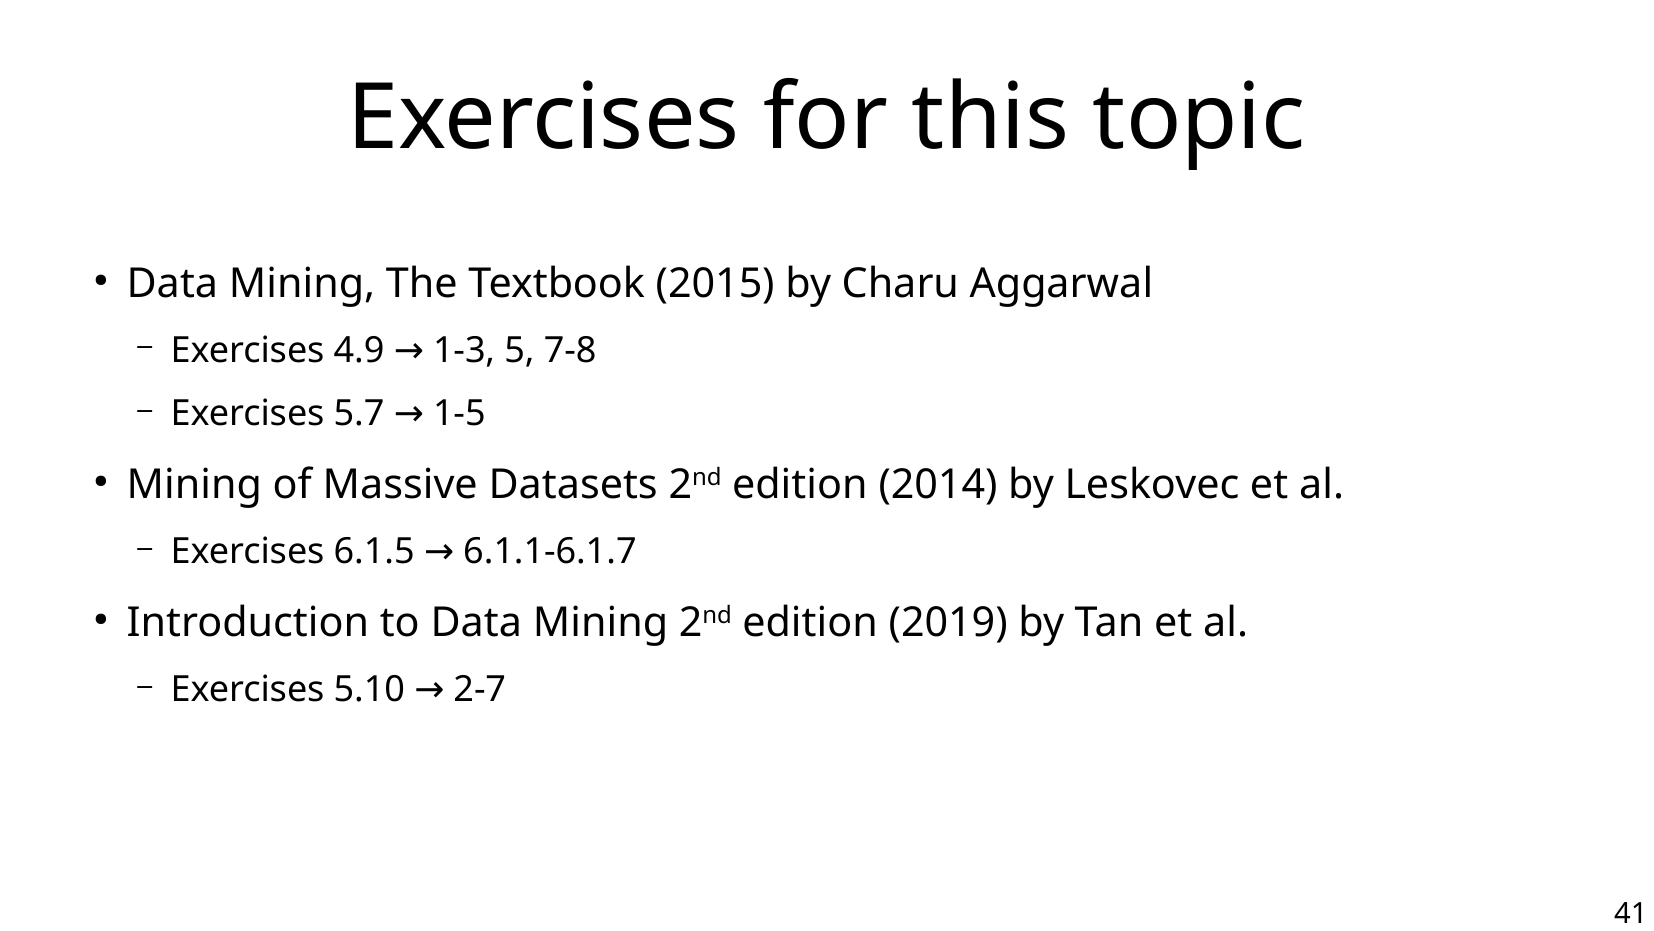

# Exercises for this topic
Data Mining, The Textbook (2015) by Charu Aggarwal
Exercises 4.9 → 1-3, 5, 7-8
Exercises 5.7 → 1-5
Mining of Massive Datasets 2nd edition (2014) by Leskovec et al.
Exercises 6.1.5 → 6.1.1-6.1.7
Introduction to Data Mining 2nd edition (2019) by Tan et al.
Exercises 5.10 → 2-7
41